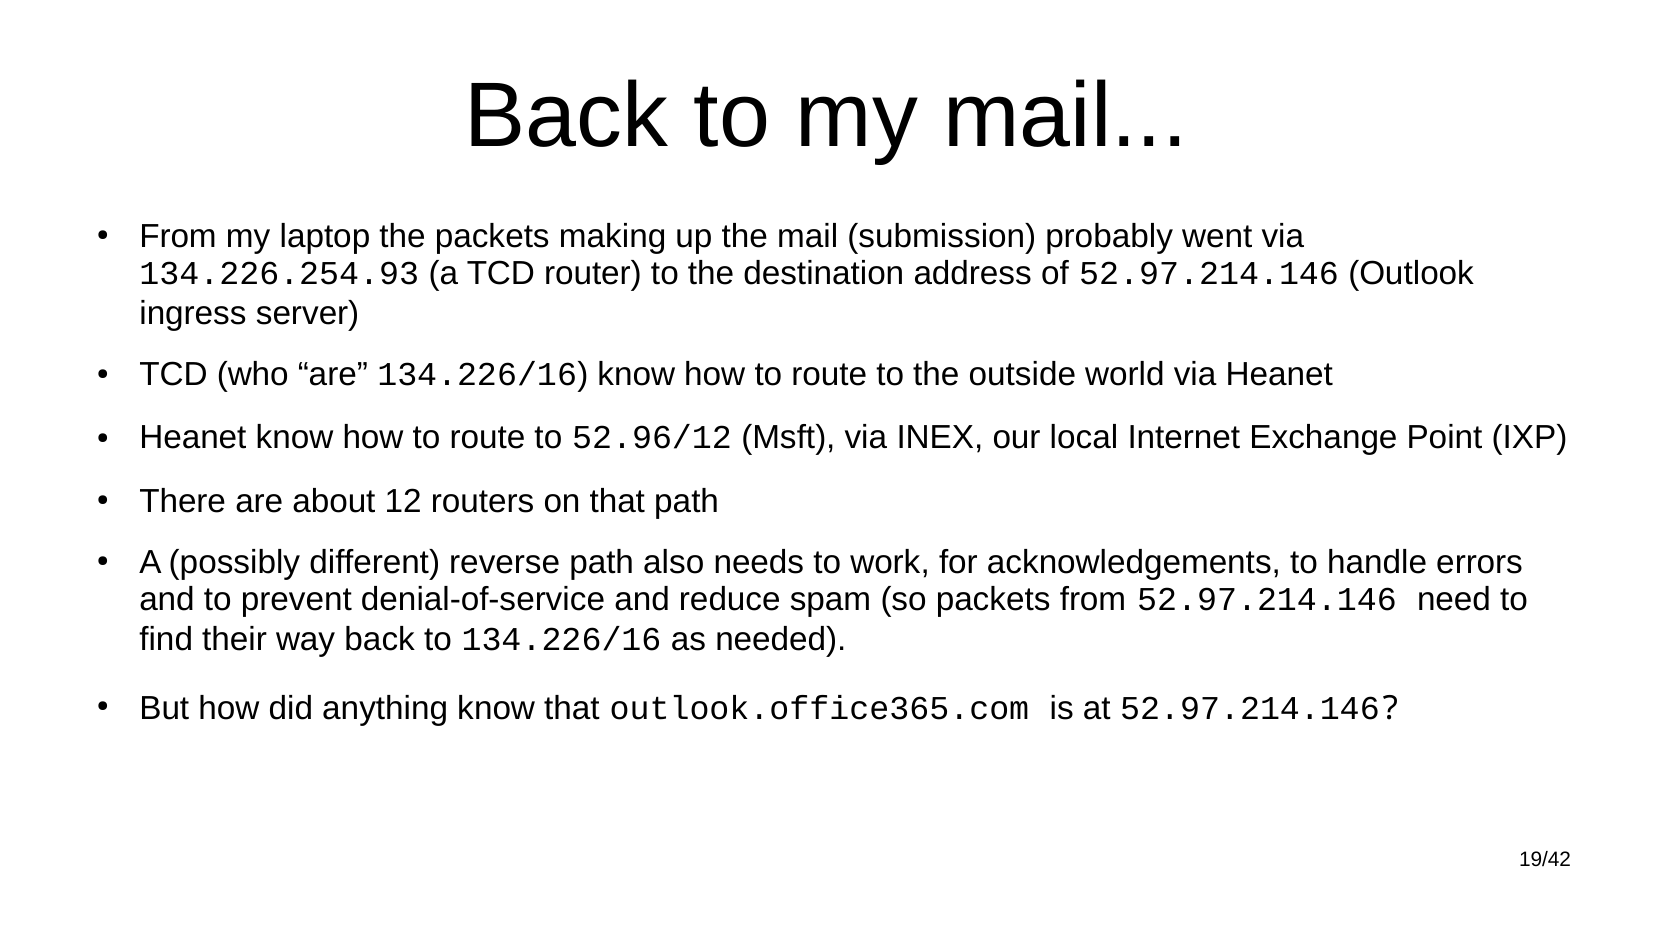

# Back to my mail...
From my laptop the packets making up the mail (submission) probably went via 134.226.254.93 (a TCD router) to the destination address of 52.97.214.146 (Outlook ingress server)
TCD (who “are” 134.226/16) know how to route to the outside world via Heanet
Heanet know how to route to 52.96/12 (Msft), via INEX, our local Internet Exchange Point (IXP)
There are about 12 routers on that path
A (possibly different) reverse path also needs to work, for acknowledgements, to handle errors and to prevent denial-of-service and reduce spam (so packets from 52.97.214.146 need to find their way back to 134.226/16 as needed).
But how did anything know that outlook.office365.com is at 52.97.214.146?
19